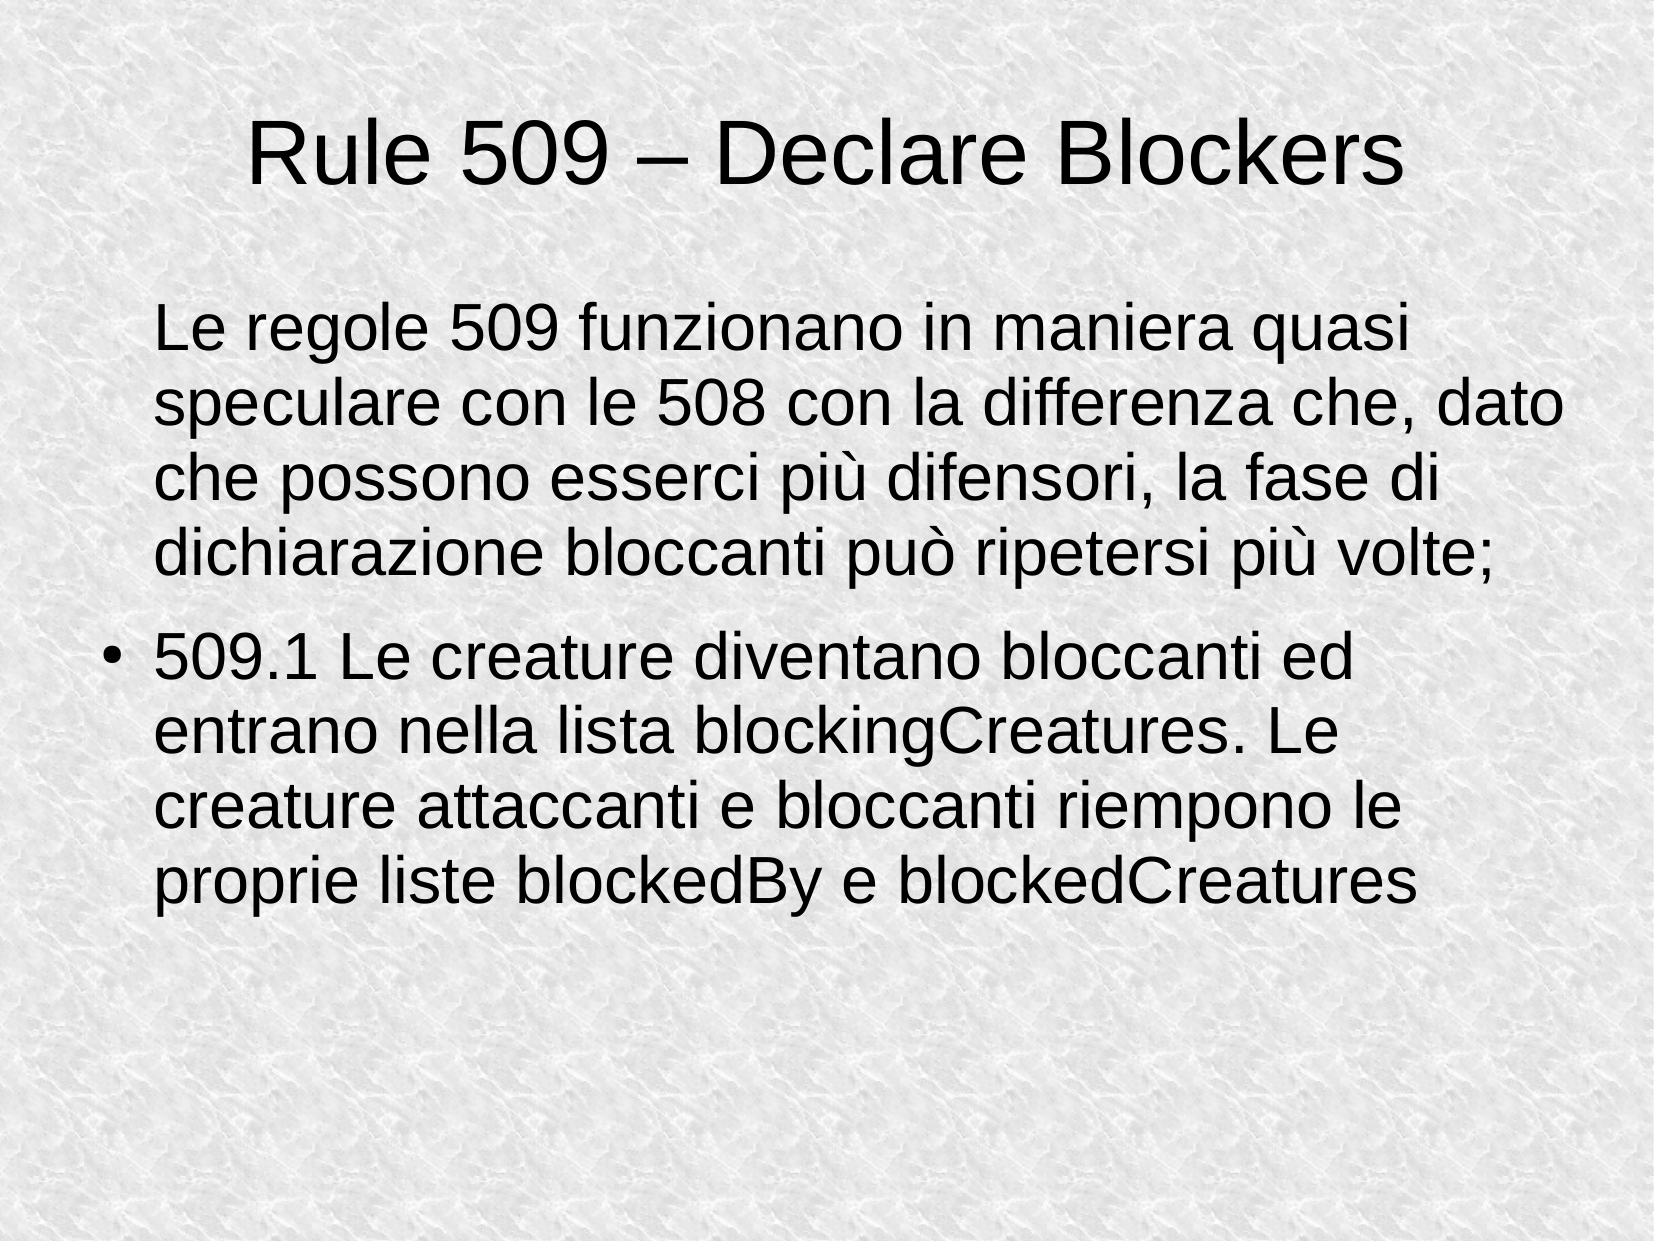

# Rule 509 – Declare Blockers
Le regole 509 funzionano in maniera quasi speculare con le 508 con la differenza che, dato che possono esserci più difensori, la fase di dichiarazione bloccanti può ripetersi più volte;
509.1 Le creature diventano bloccanti ed entrano nella lista blockingCreatures. Le creature attaccanti e bloccanti riempono le proprie liste blockedBy e blockedCreatures